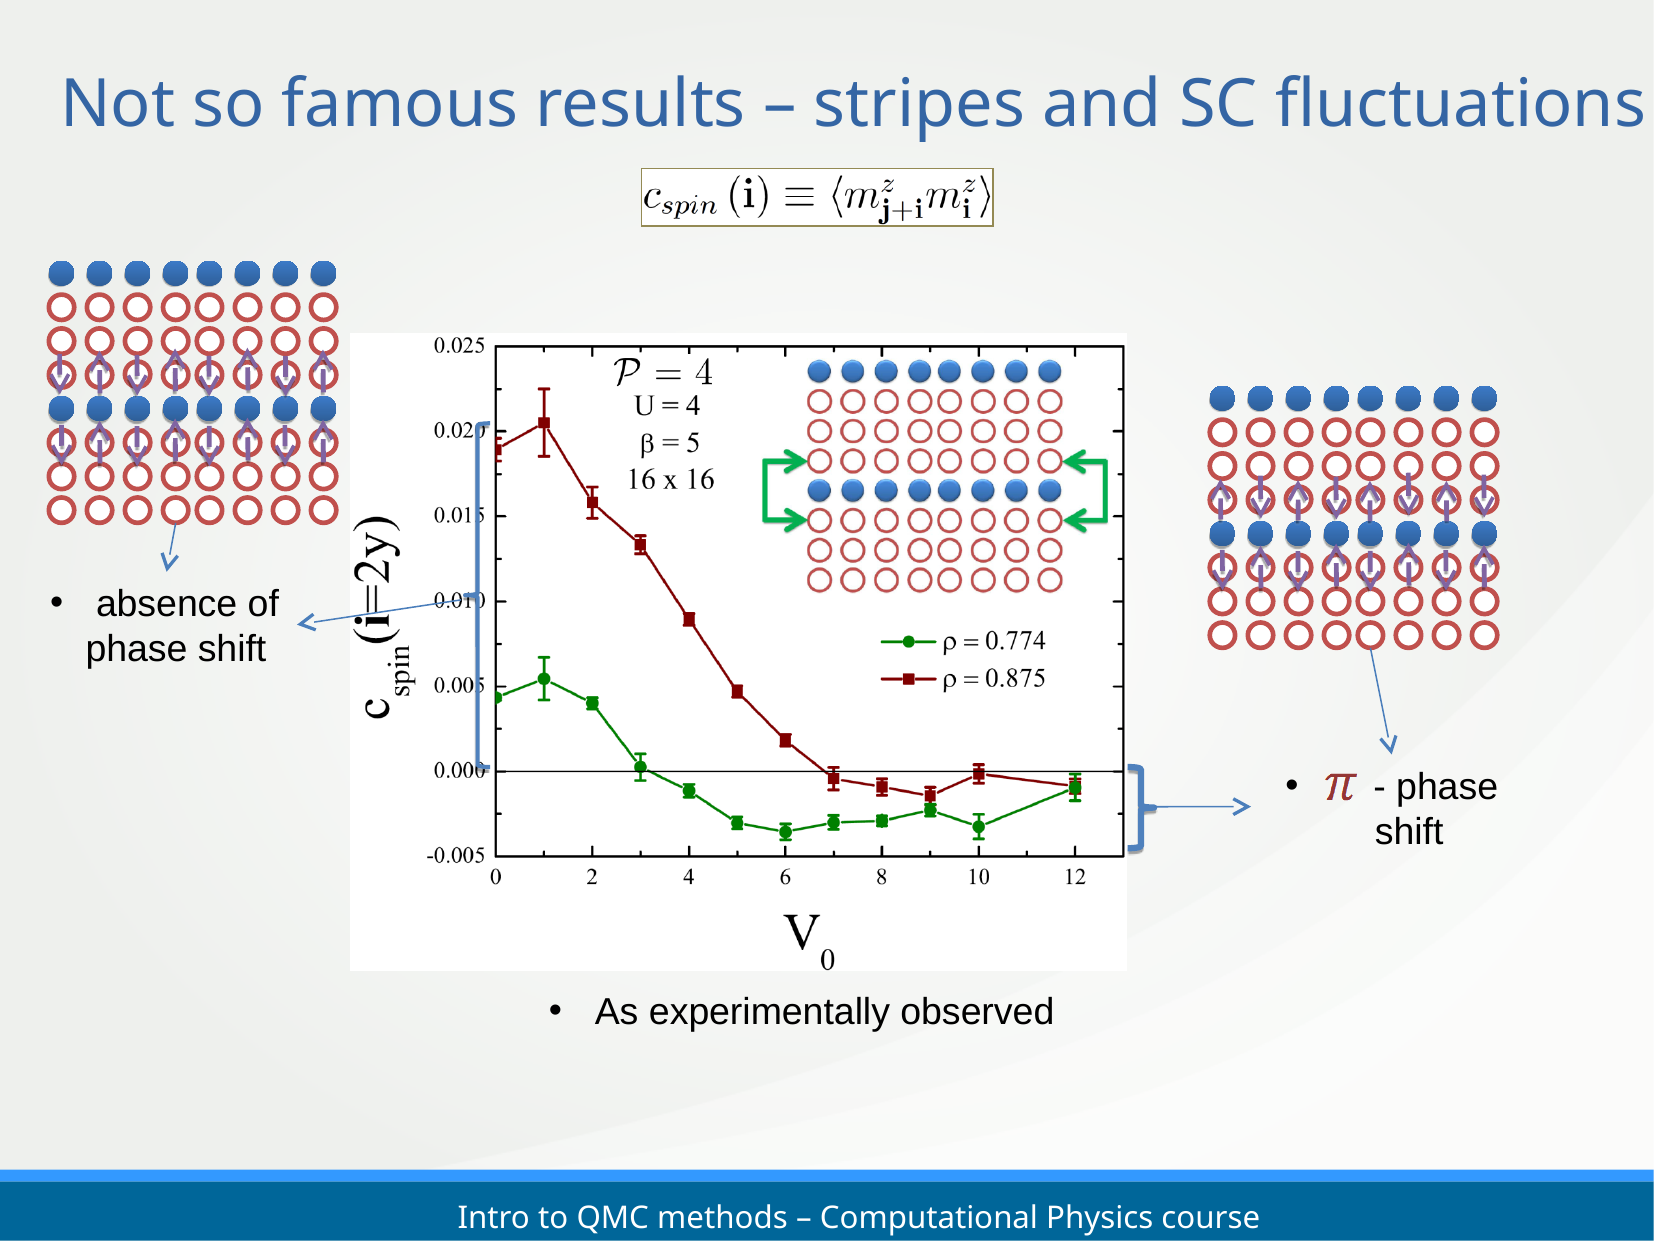

Not so famous results – stripes and SC fluctuations
 absence of phase shift
 - phase shift
 As experimentally observed